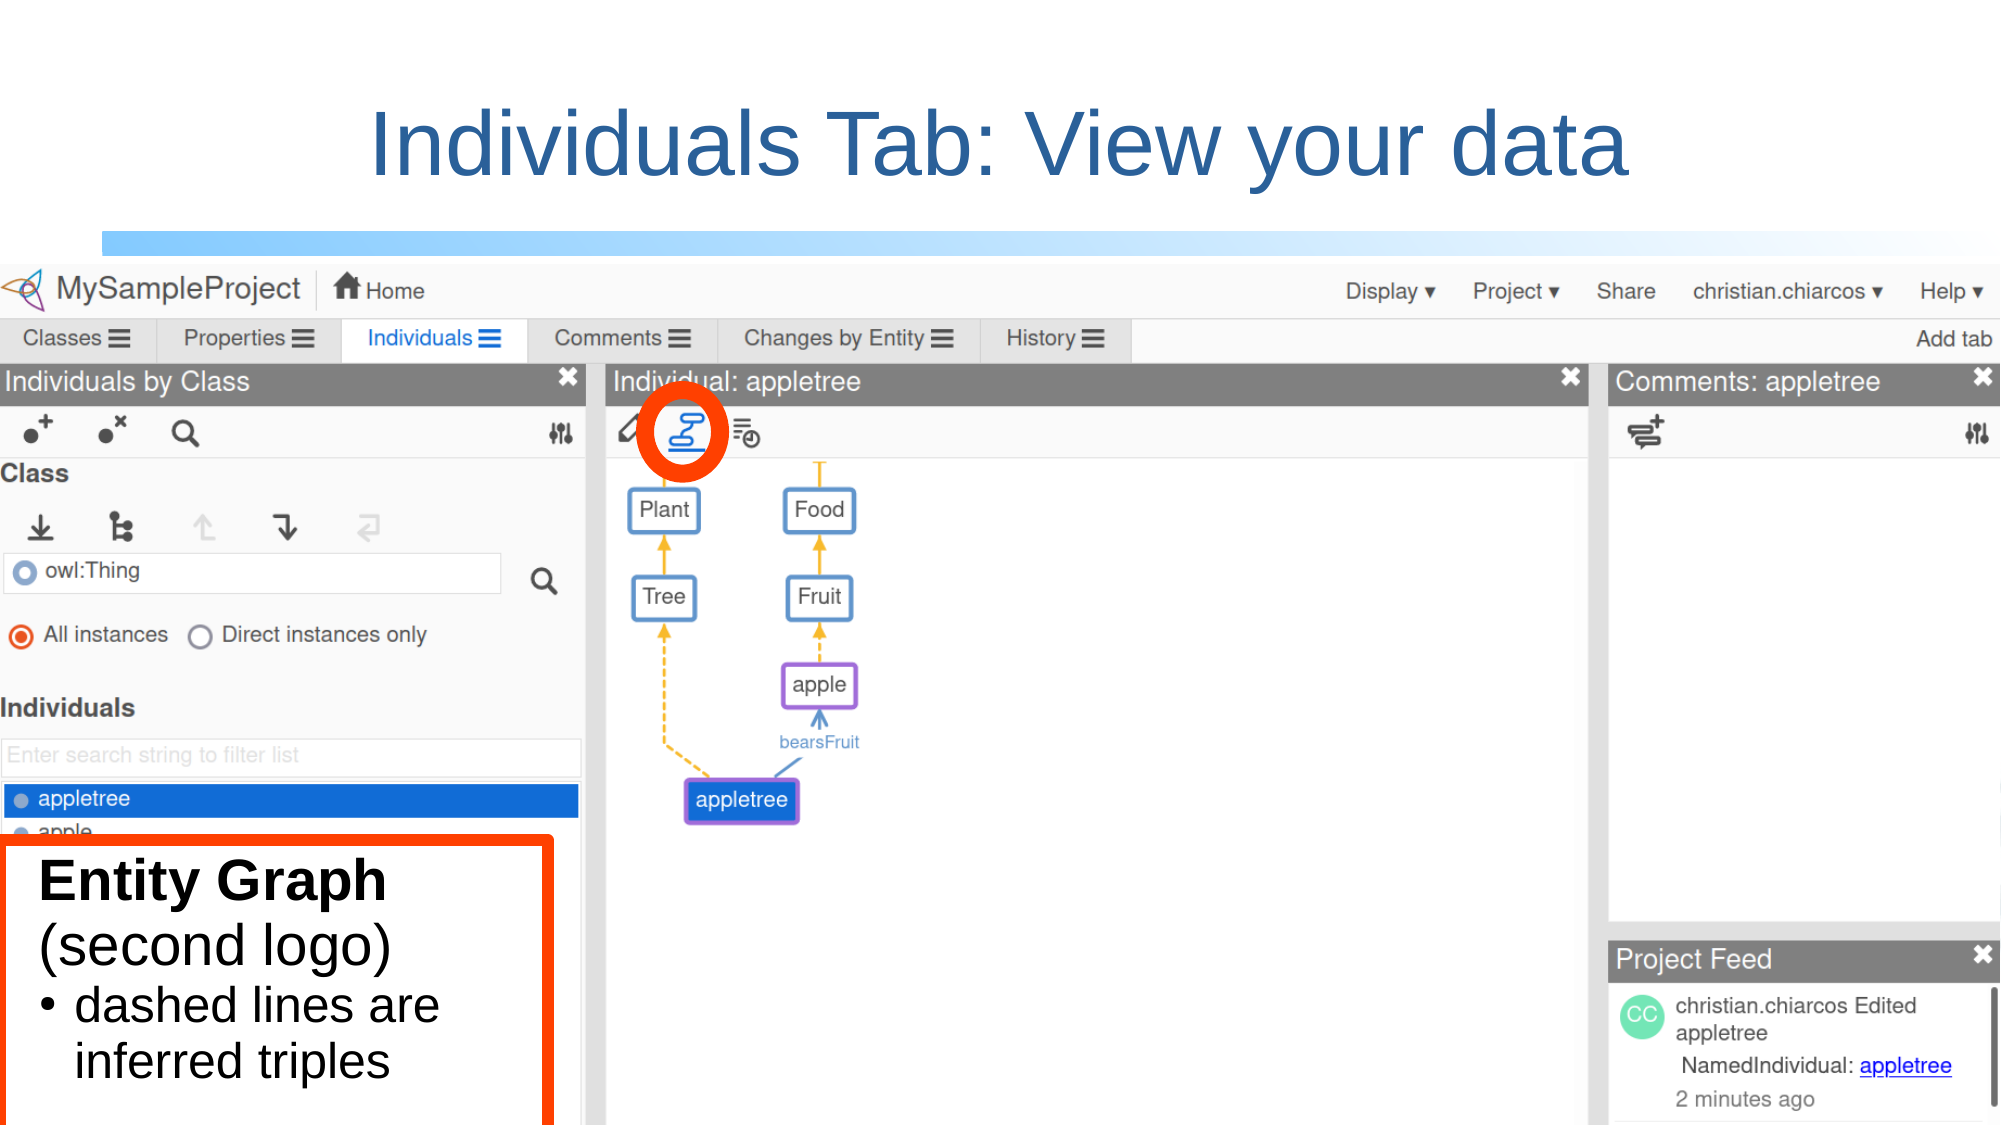

# Individuals Tab: View your data
Entity Graph
(second logo)
dashed lines are
inferred triples